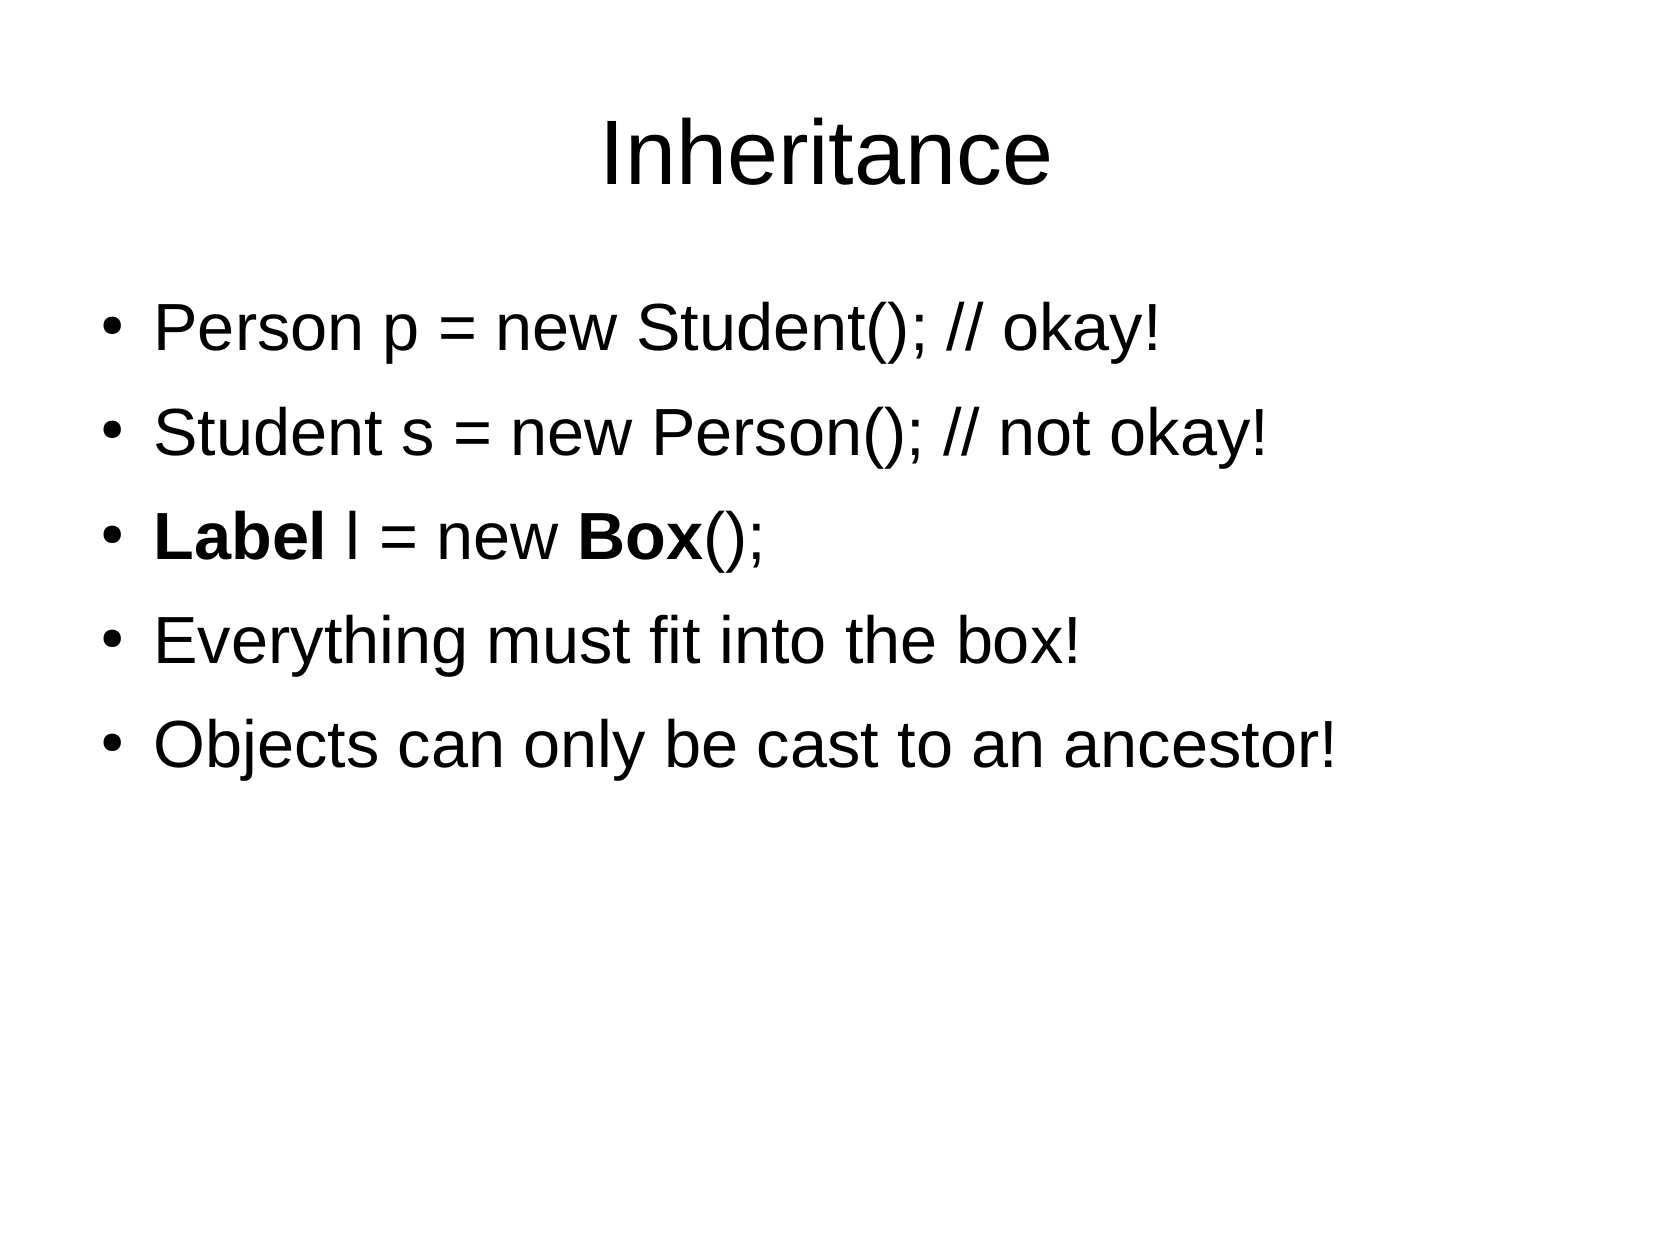

# Inheritance
Person p = new Student(); // okay!
Student s = new Person(); // not okay!
Label l = new Box();
Everything must fit into the box!
Objects can only be cast to an ancestor!